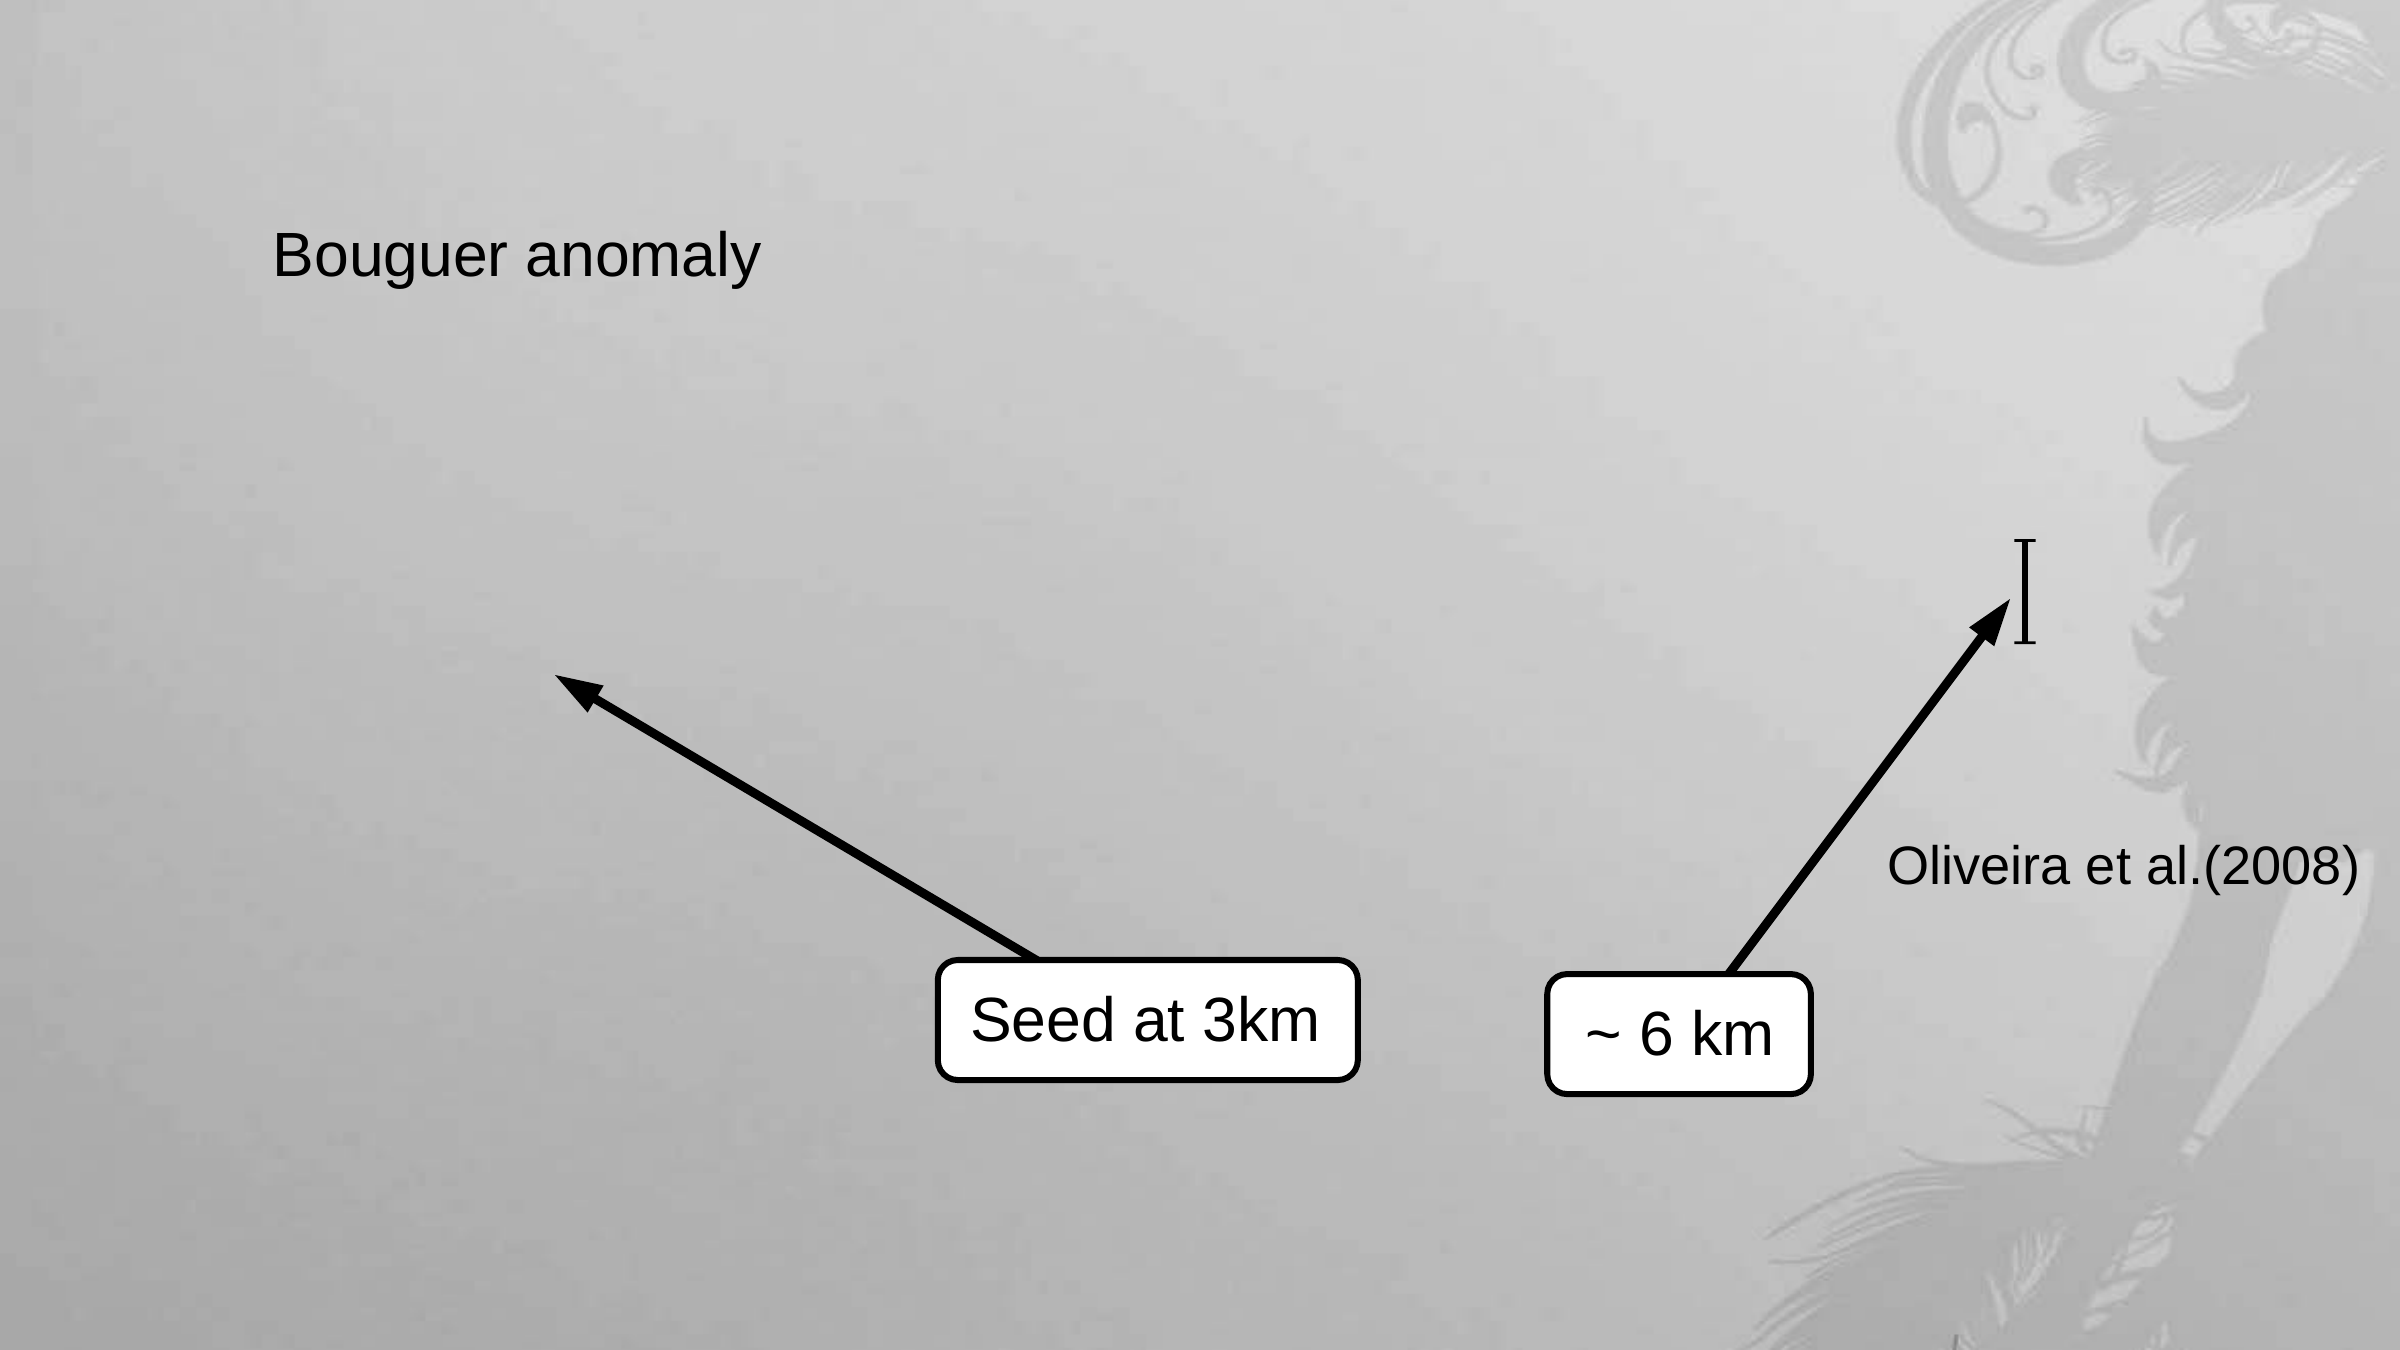

Bouguer anomaly
Oliveira et al.(2008)
Seed at 3km
~ 6 km